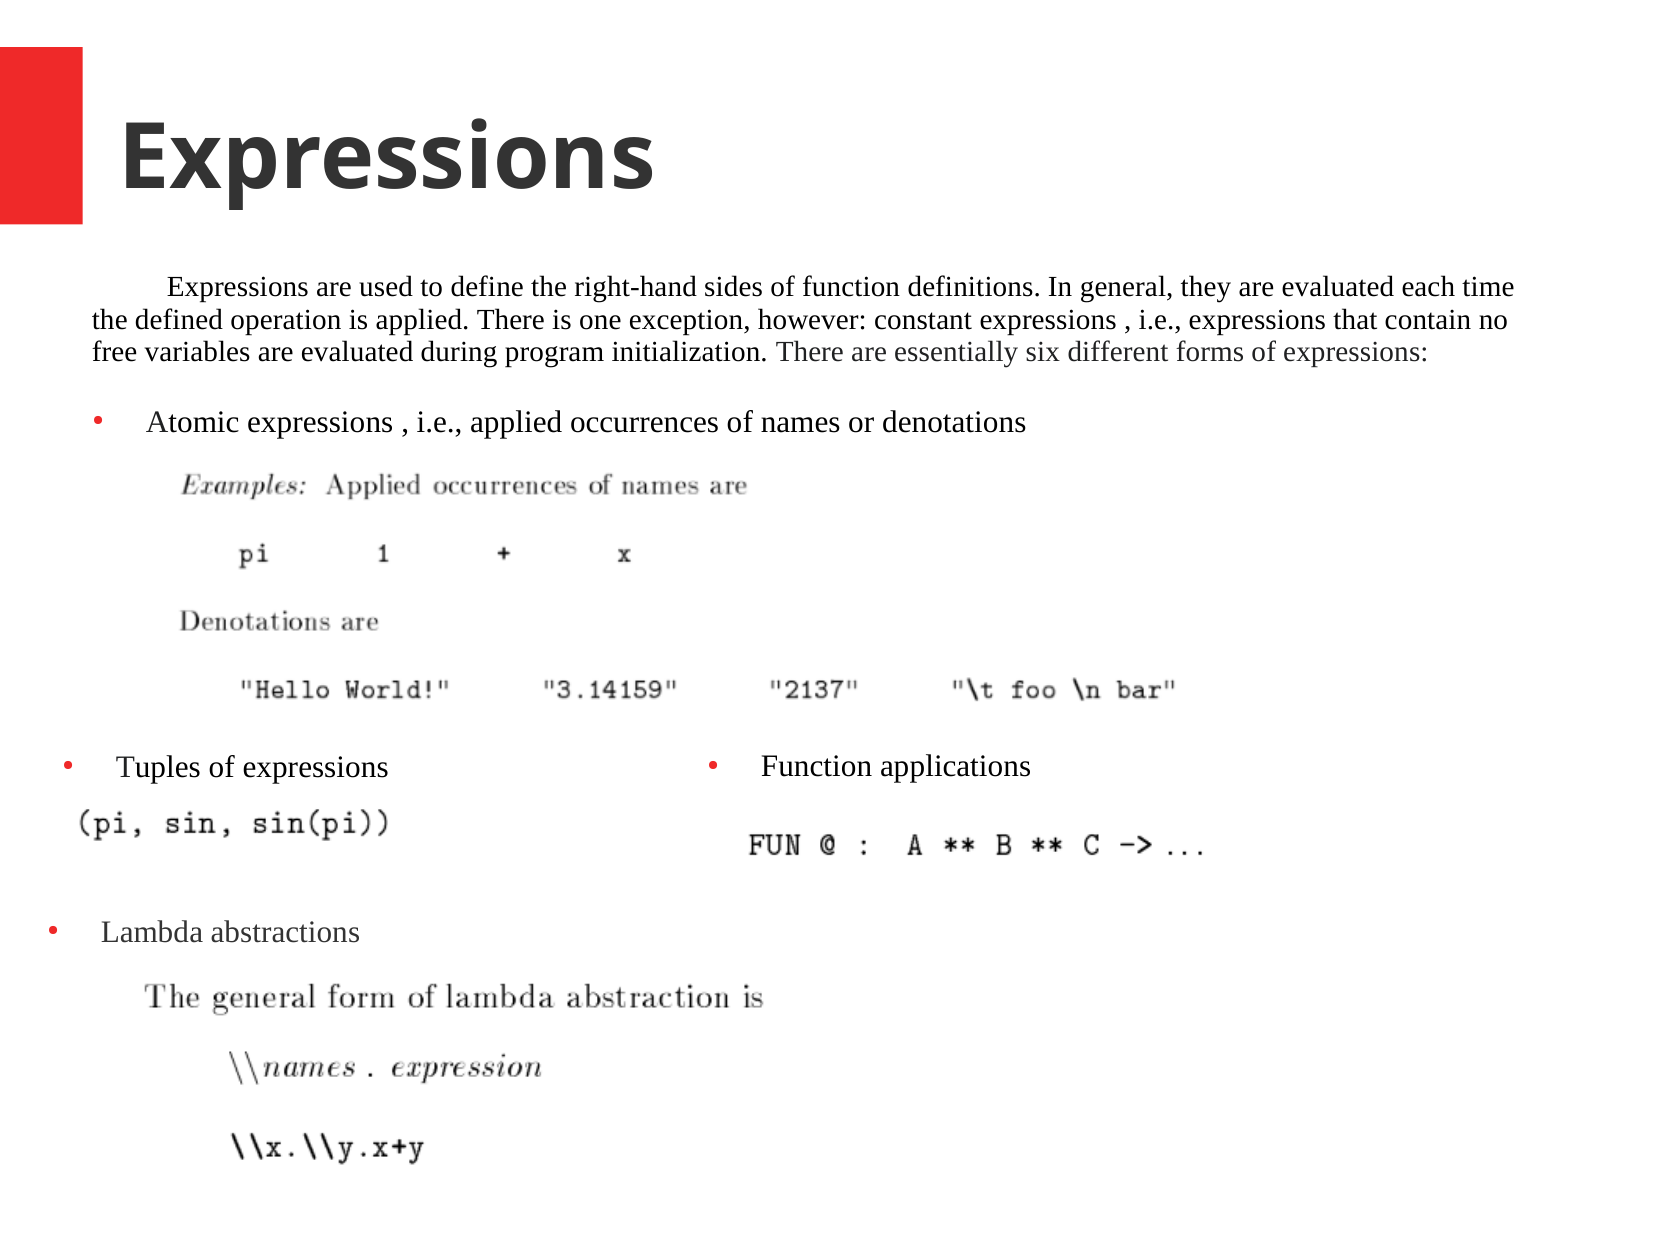

# Expressions
 	Expressions are used to define the right-hand sides of function definitions. In general, they are evaluated each time the defined operation is applied. There is one exception, however: constant expressions , i.e., expressions that contain no free variables are evaluated during program initialization. There are essentially six different forms of expressions:
Atomic expressions , i.e., applied occurrences of names or denotations
Function applications
Tuples of expressions
Lambda abstractions